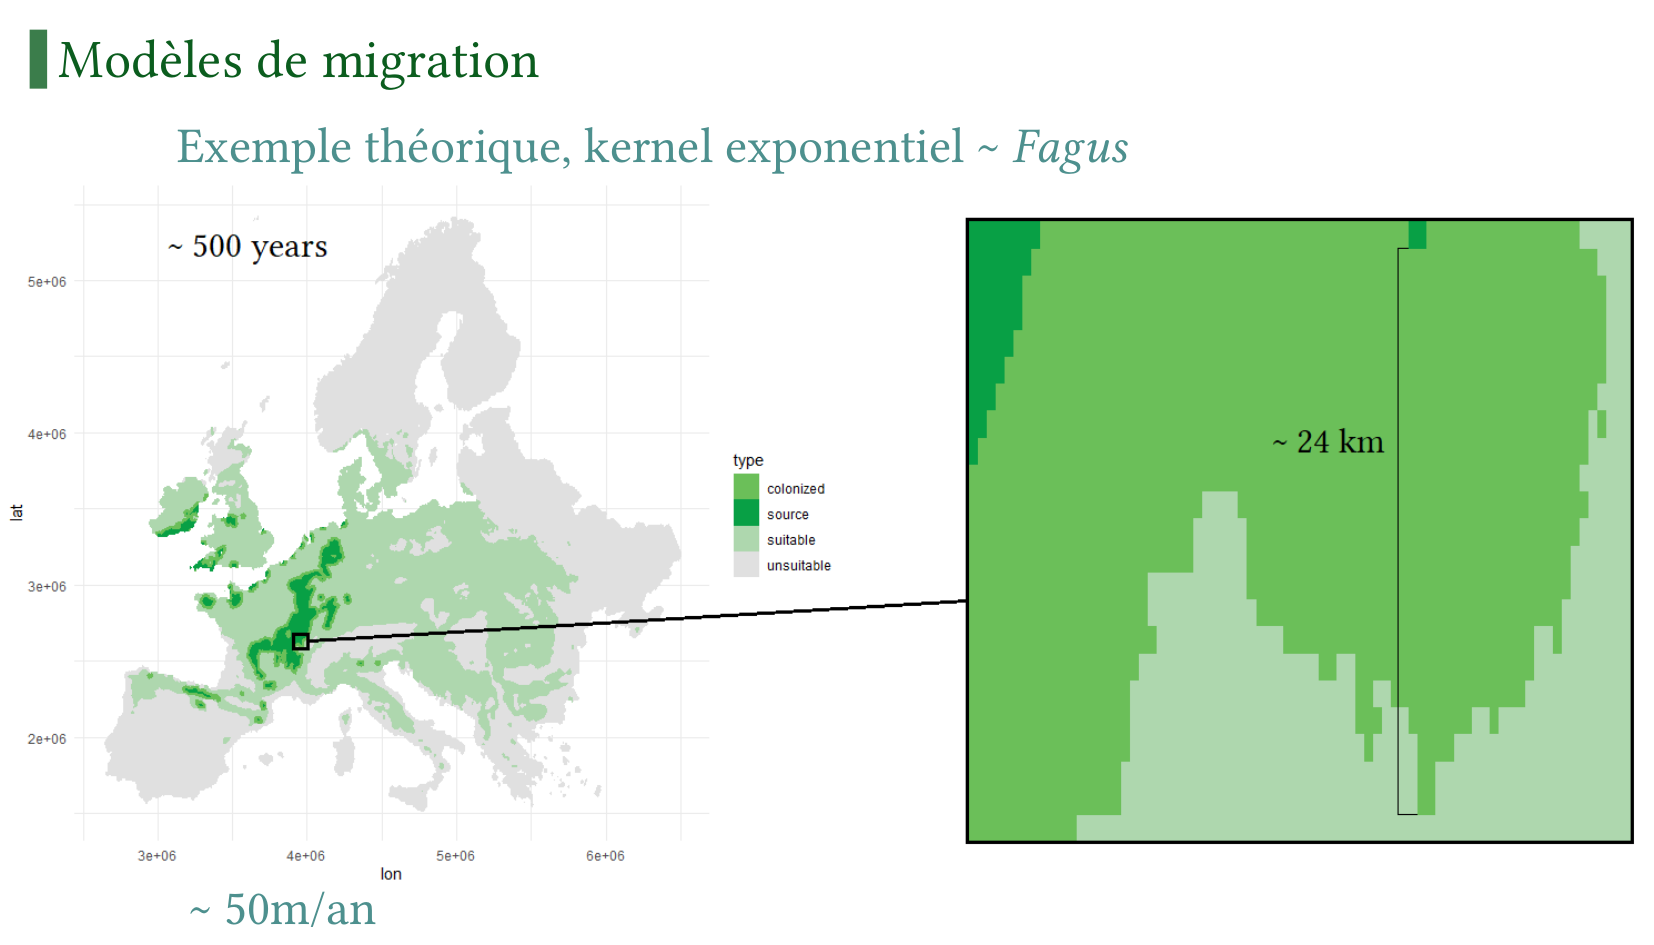

# Modèles de migration
Exemple théorique, kernel exponentiel ~ Fagus
 ~ 50m/an